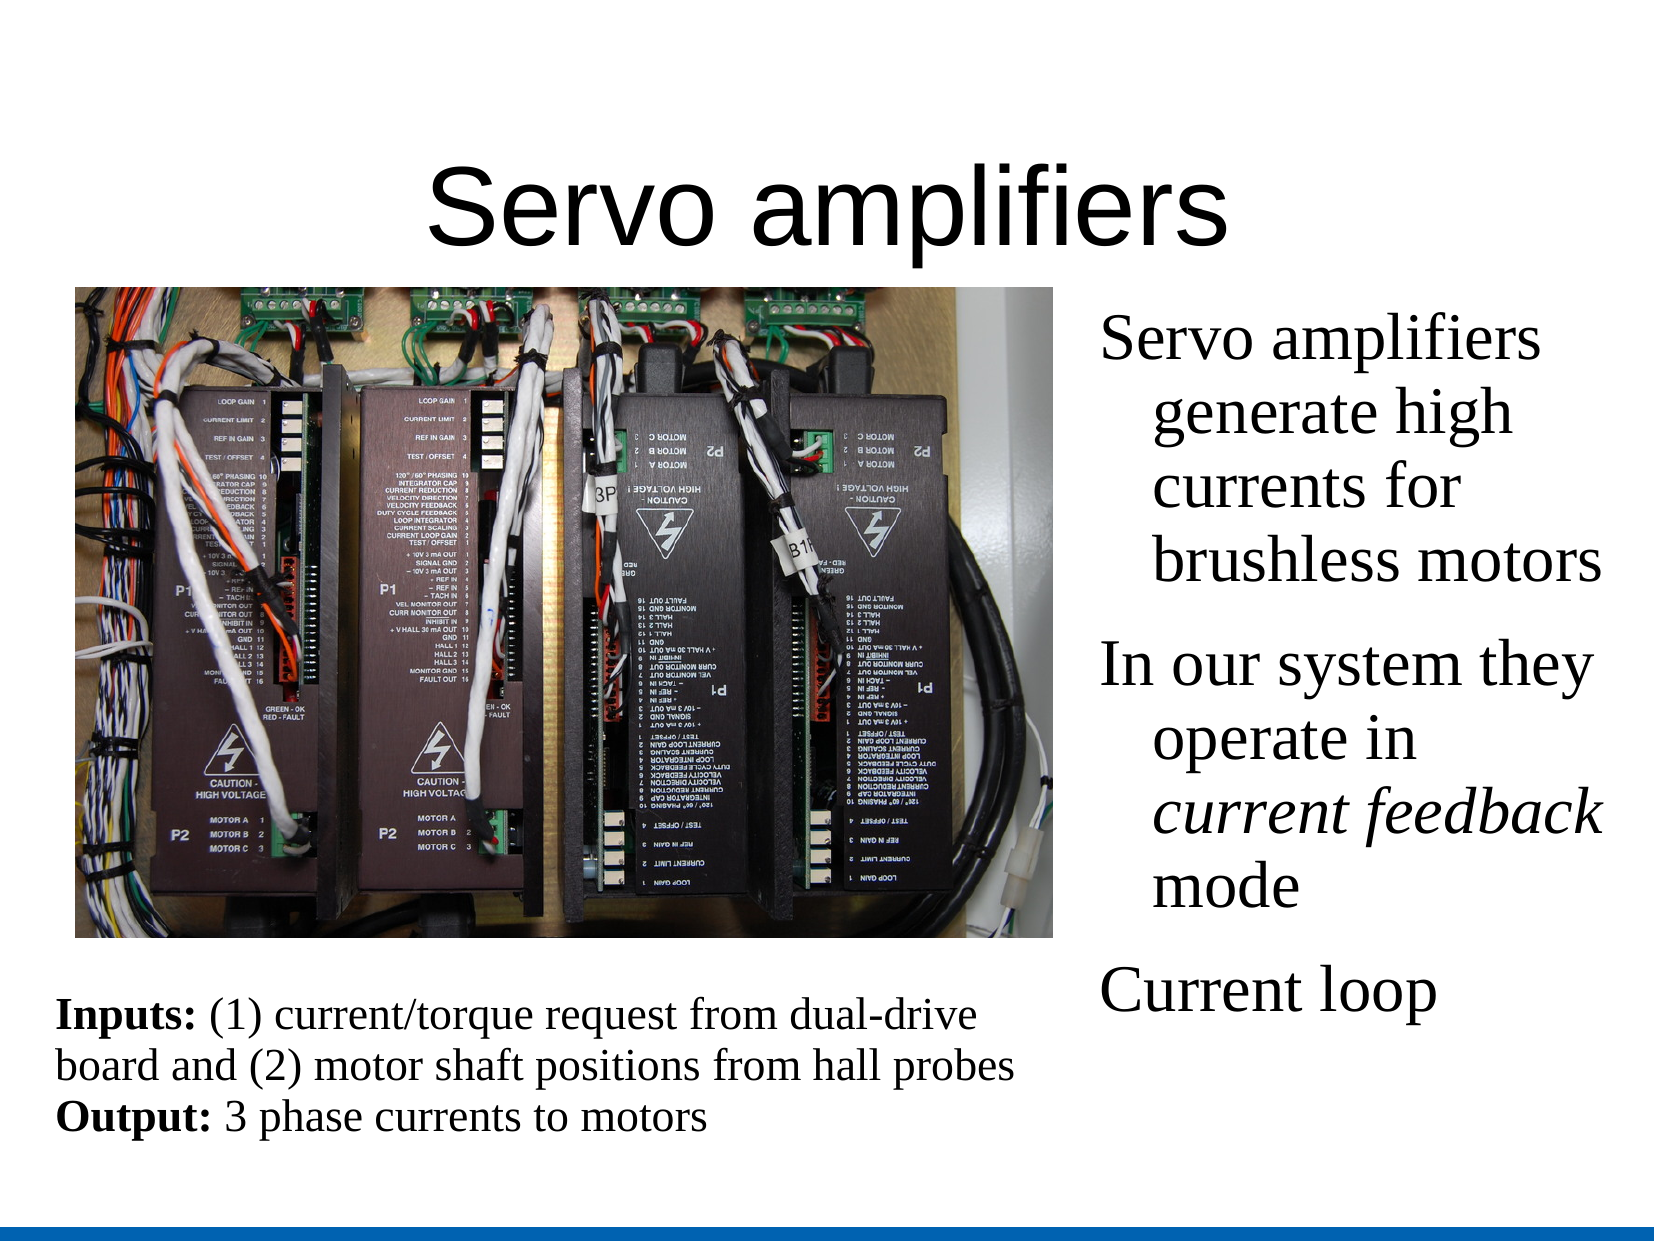

# Servo amplifiers
Servo amplifiers generate high currents for brushless motors
In our system they operate in current feedback mode
Current loop
Inputs: (1) current/torque request from dual-drive board and (2) motor shaft positions from hall probes
Output: 3 phase currents to motors